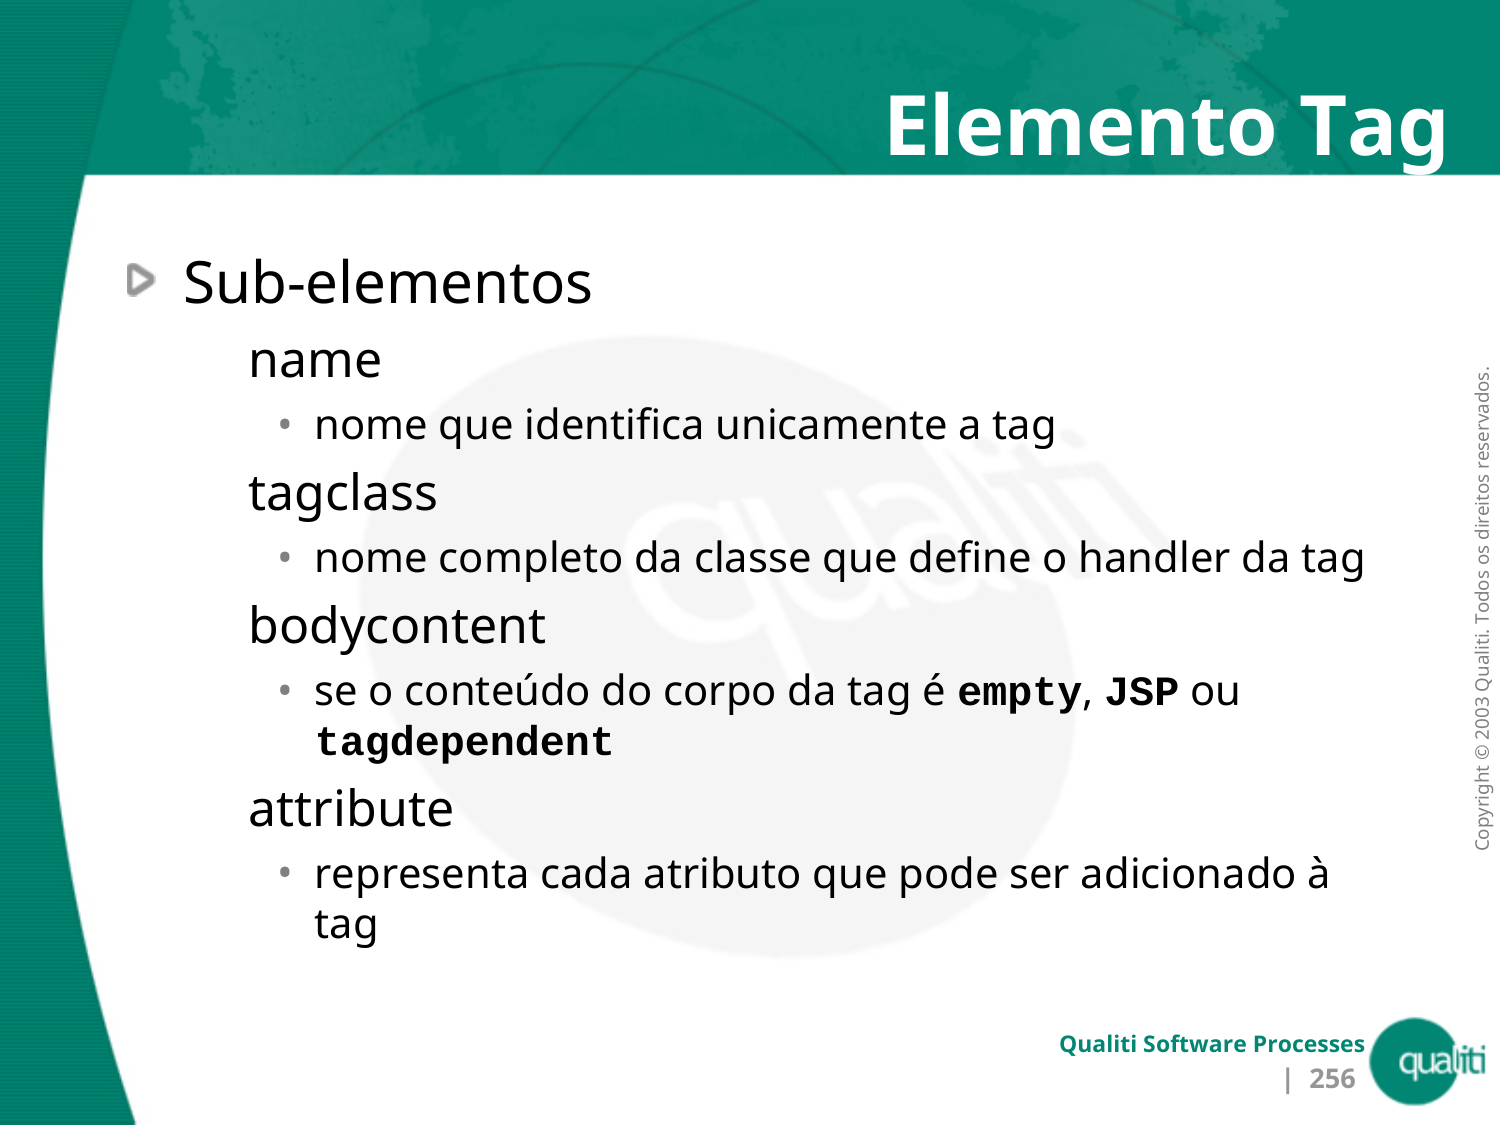

# Elemento Tag
Sub-elementos
name
nome que identifica unicamente a tag
tagclass
nome completo da classe que define o handler da tag
bodycontent
se o conteúdo do corpo da tag é empty, JSP ou tagdependent
attribute
representa cada atributo que pode ser adicionado à tag